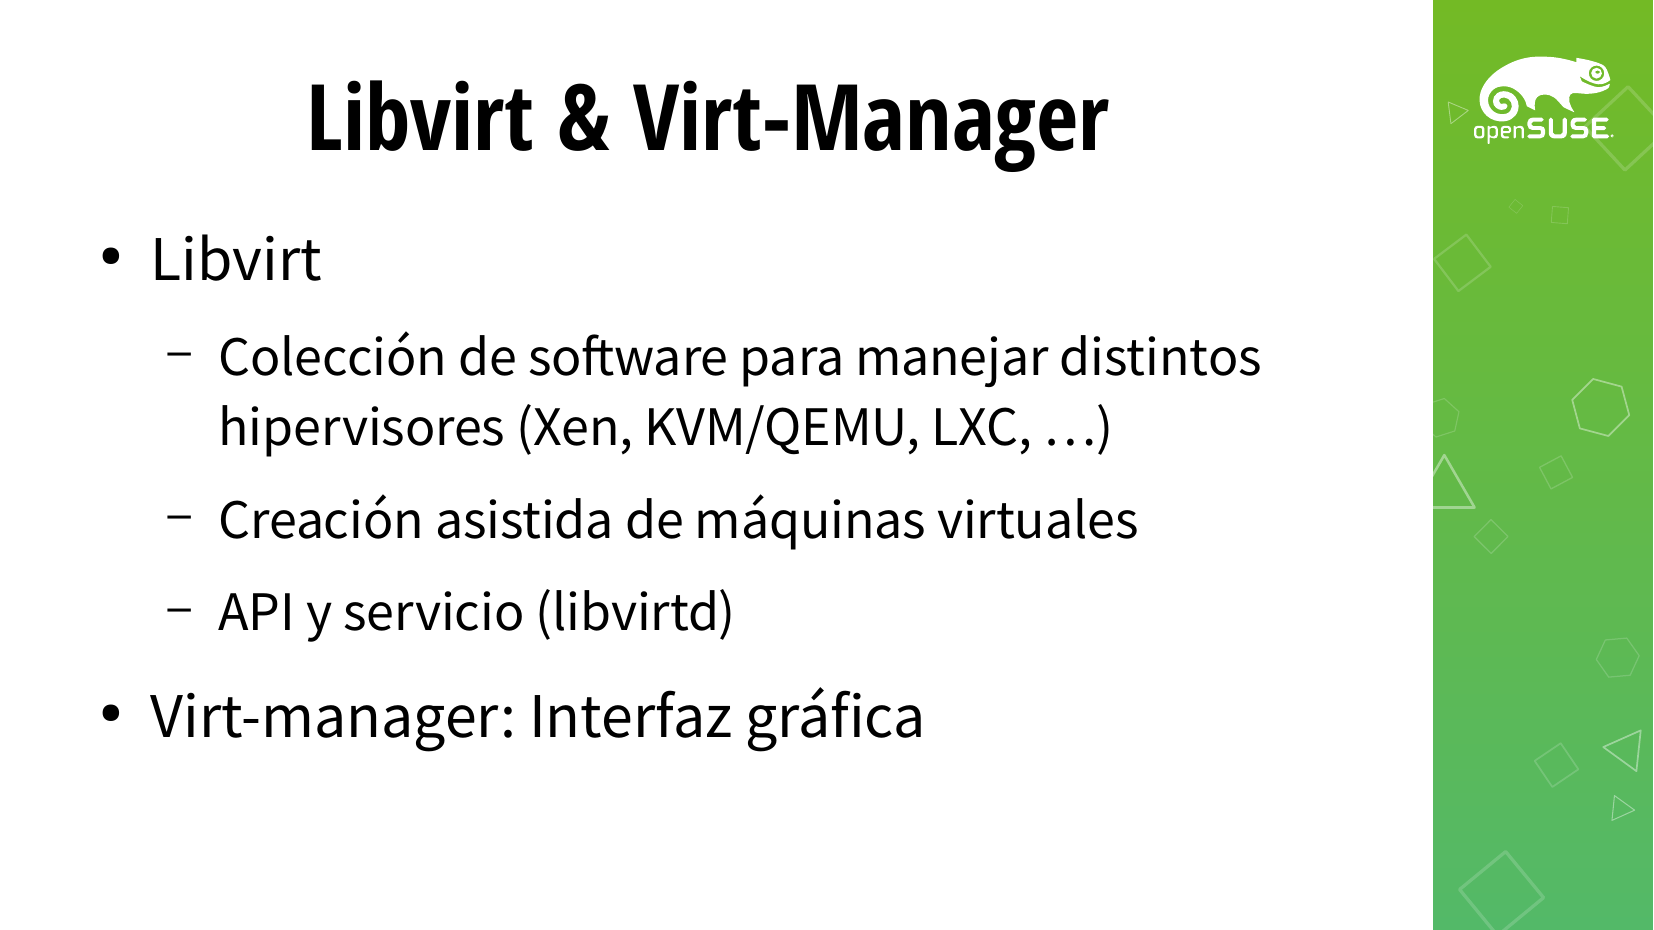

# Libvirt & Virt-Manager
Libvirt
Colección de software para manejar distintos hipervisores (Xen, KVM/QEMU, LXC, …)
Creación asistida de máquinas virtuales
API y servicio (libvirtd)
Virt-manager: Interfaz gráfica